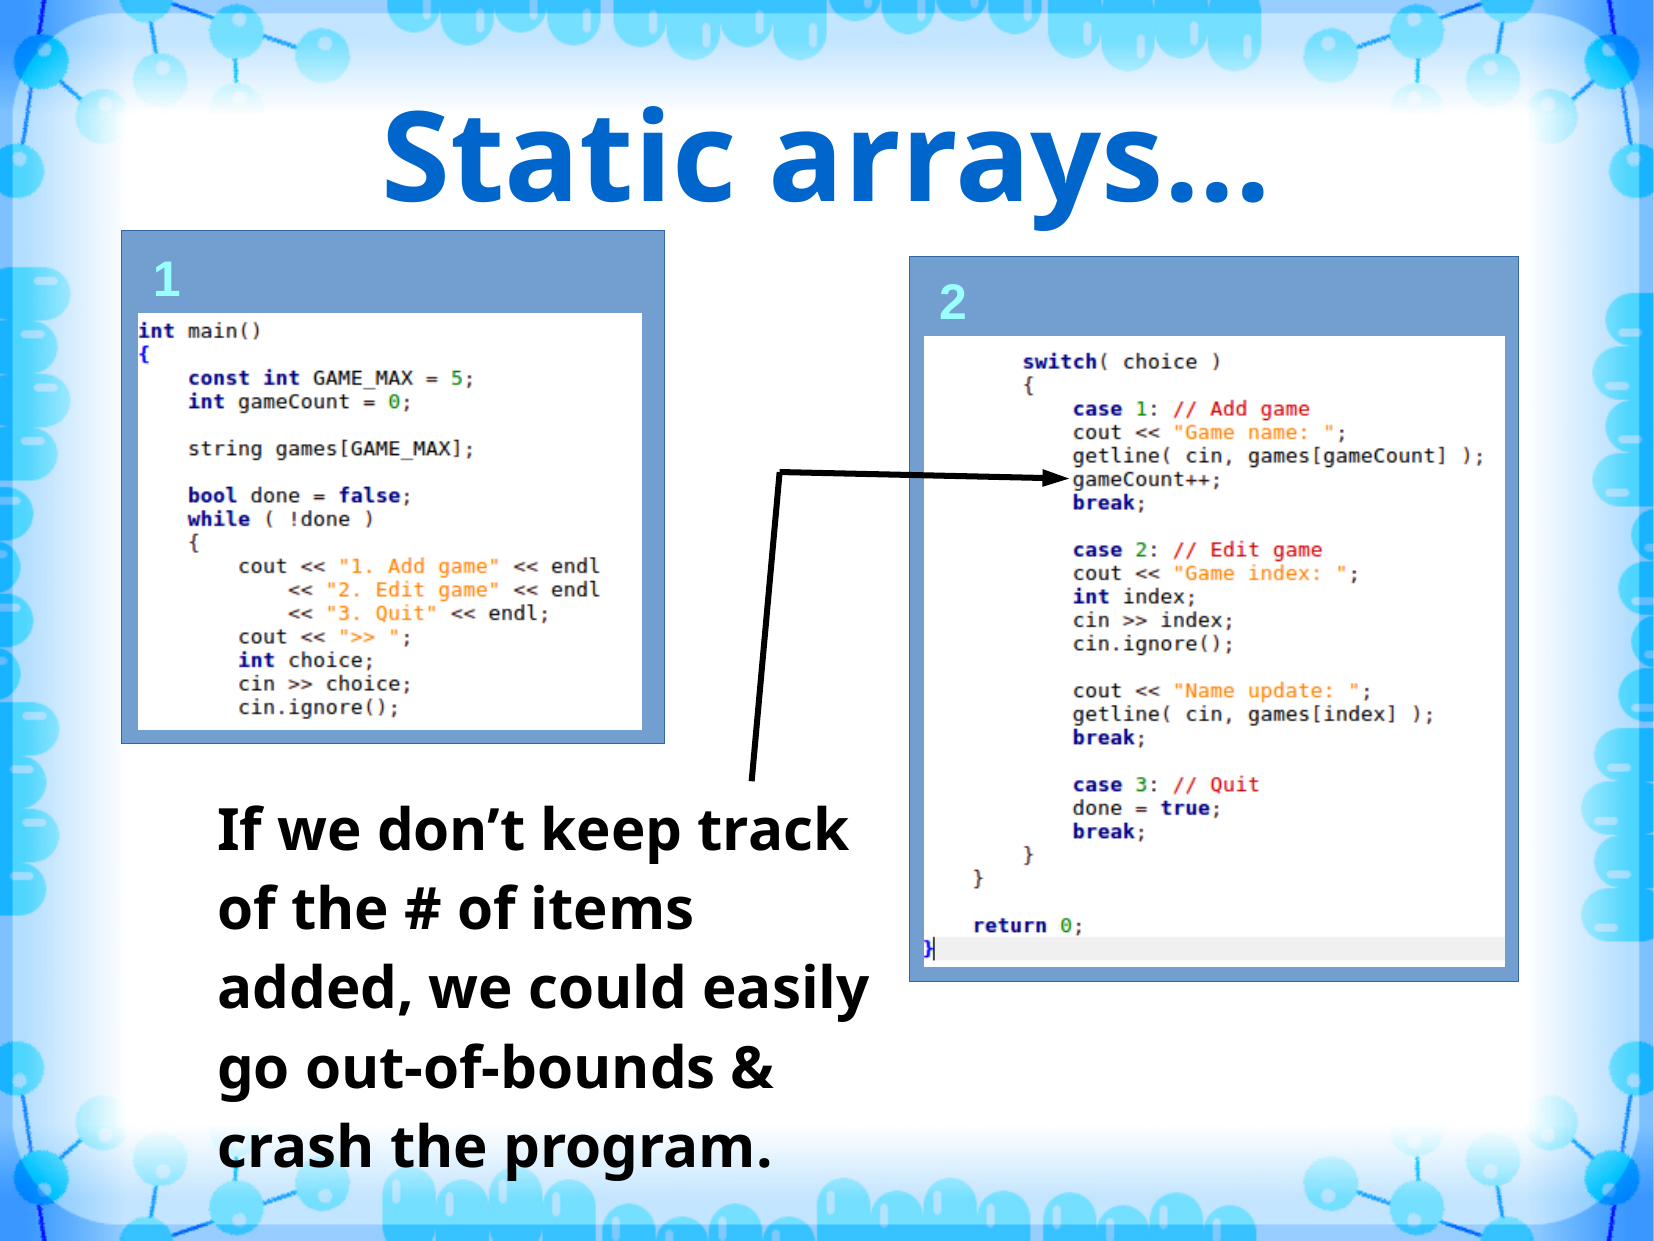

# Static arrays...
1
2
If we don’t keep track of the # of items added, we could easily go out-of-bounds & crash the program.